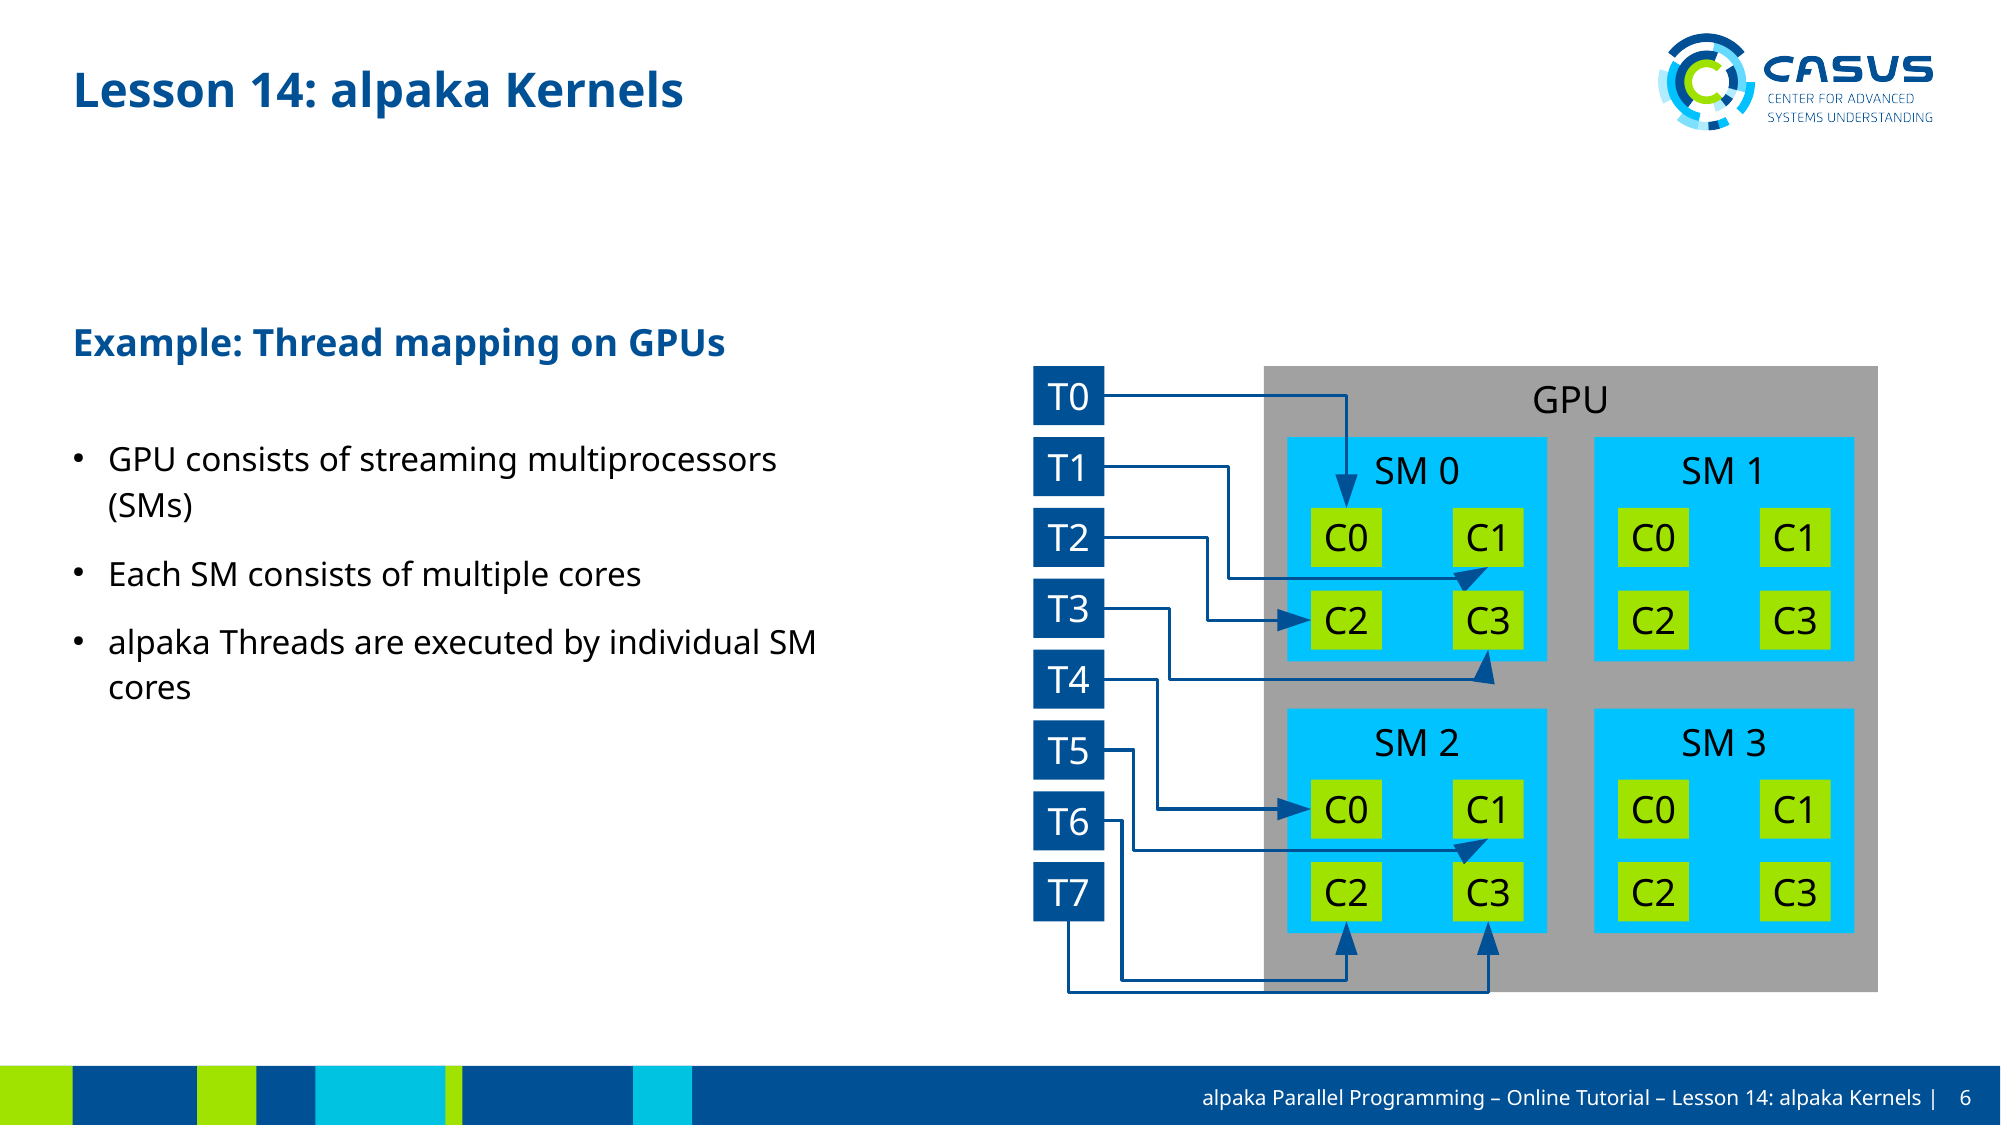

# Lesson 14: alpaka Kernels
Example: Thread mapping on GPUs
GPU consists of streaming multiprocessors (SMs)
Each SM consists of multiple cores
alpaka Threads are executed by individual SM cores
T0
GPU
T1
SM 0
SM 1
T2
C0
C1
C0
C1
T3
C2
C3
C2
C3
T4
SM 2
SM 3
T5
C0
C1
C0
C1
T6
T7
C2
C3
C2
C3
alpaka Parallel Programming – Online Tutorial – Lesson 14: alpaka Kernels
6